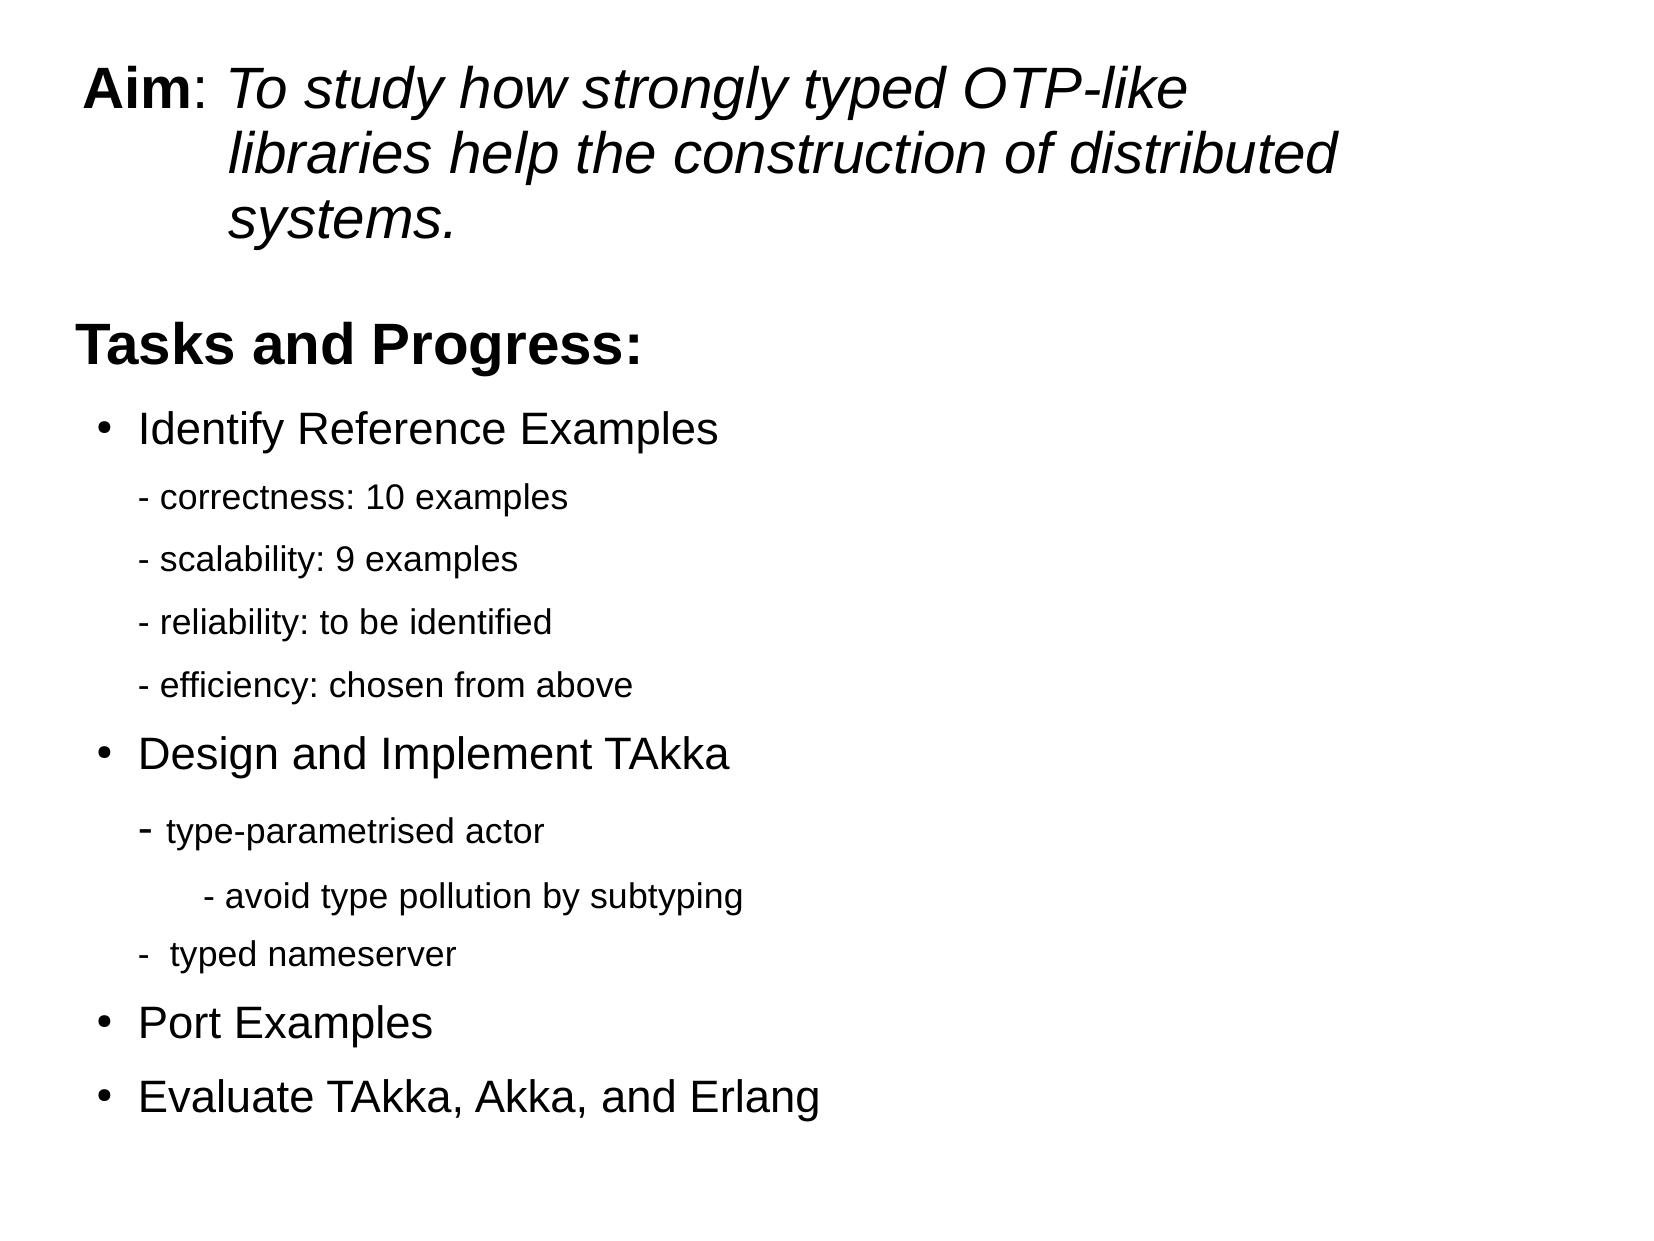

# Aim: To study how strongly typed OTP-like libraries help the construction of distributed systems.
Tasks and Progress:
Identify Reference Examples
- correctness: 10 examples
- scalability: 9 examples
- reliability: to be identified
- efficiency: chosen from above
Design and Implement TAkka
- type-parametrised actor
 - avoid type pollution by subtyping
- typed nameserver
Port Examples
Evaluate TAkka, Akka, and Erlang